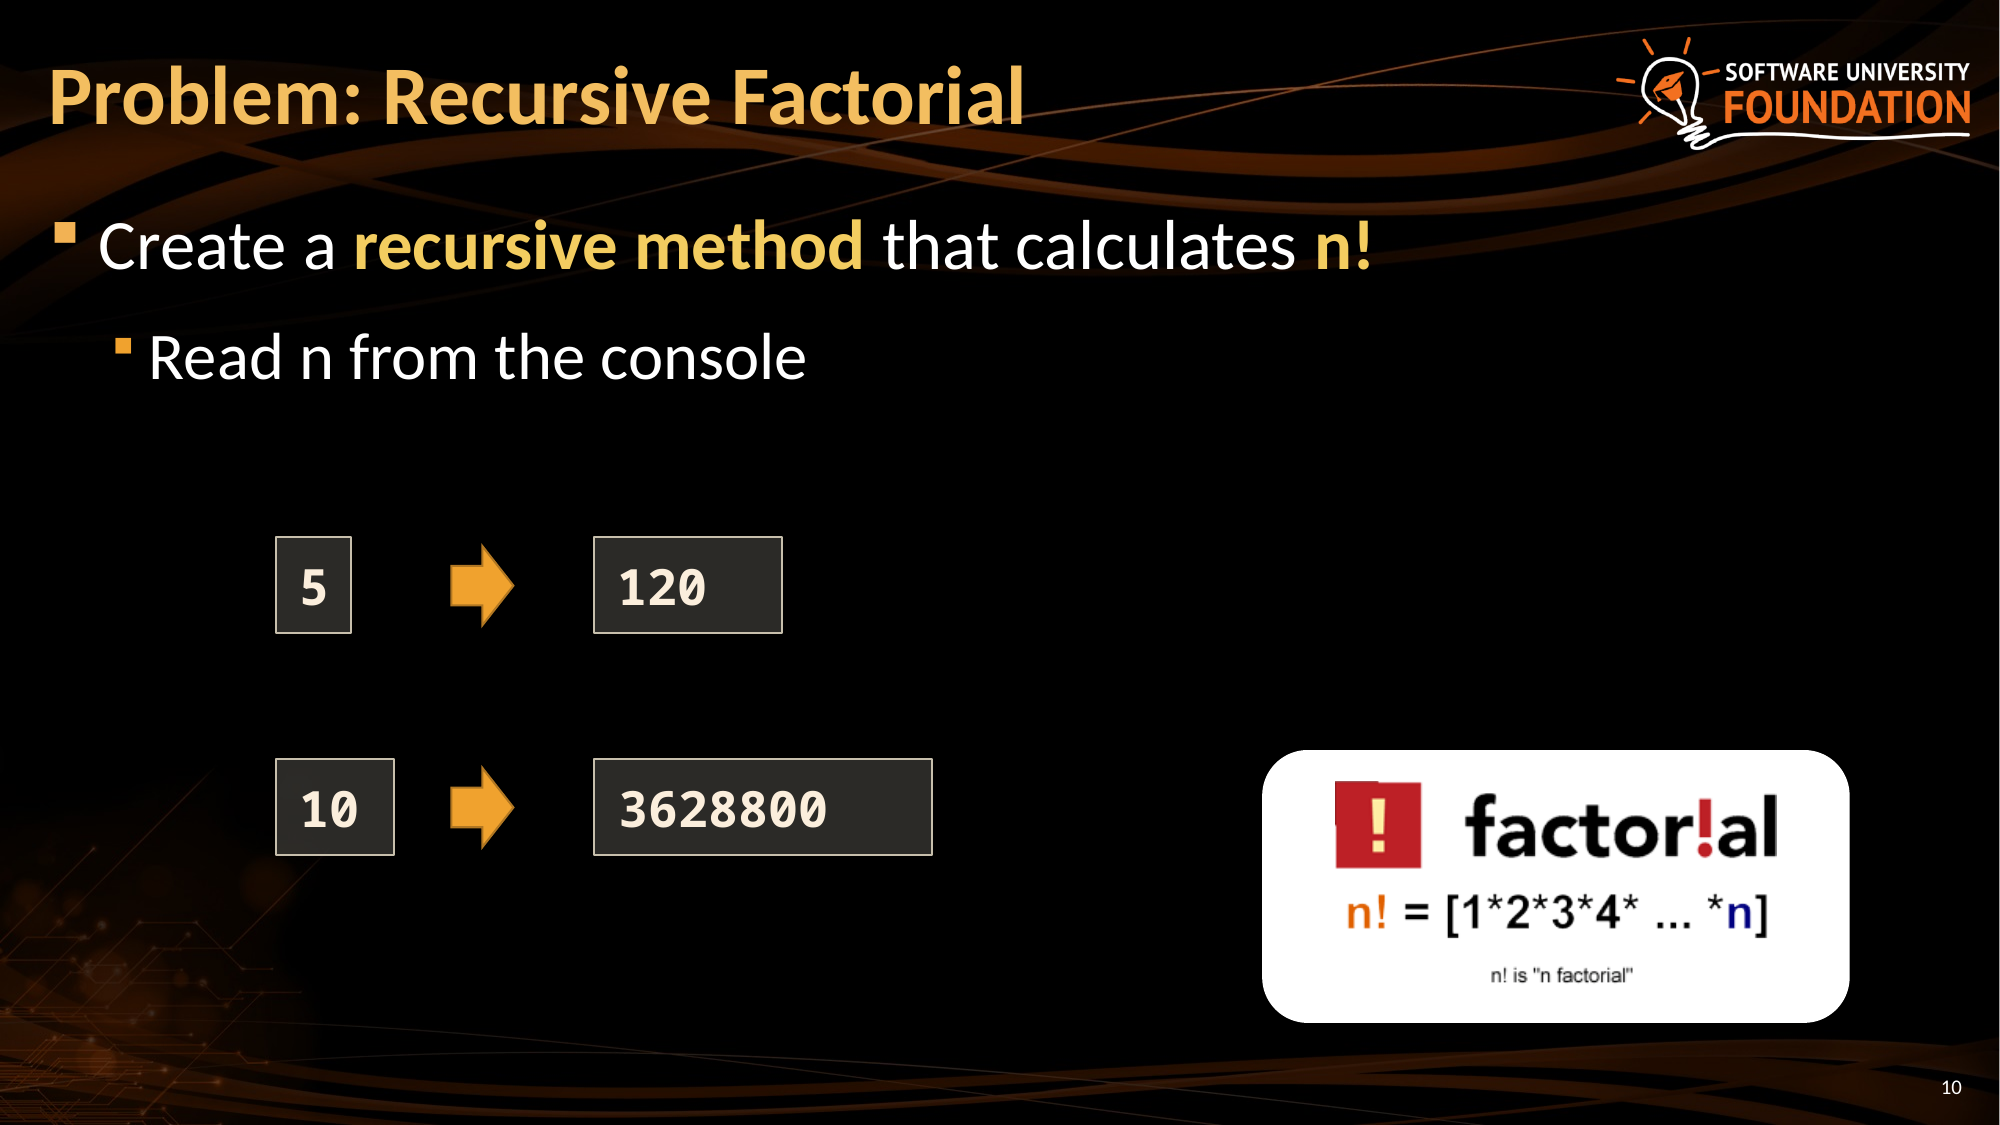

Problem: Recursive Factorial
# Create a recursive method that calculates n!
Read n from the console
5
120
10
3628800